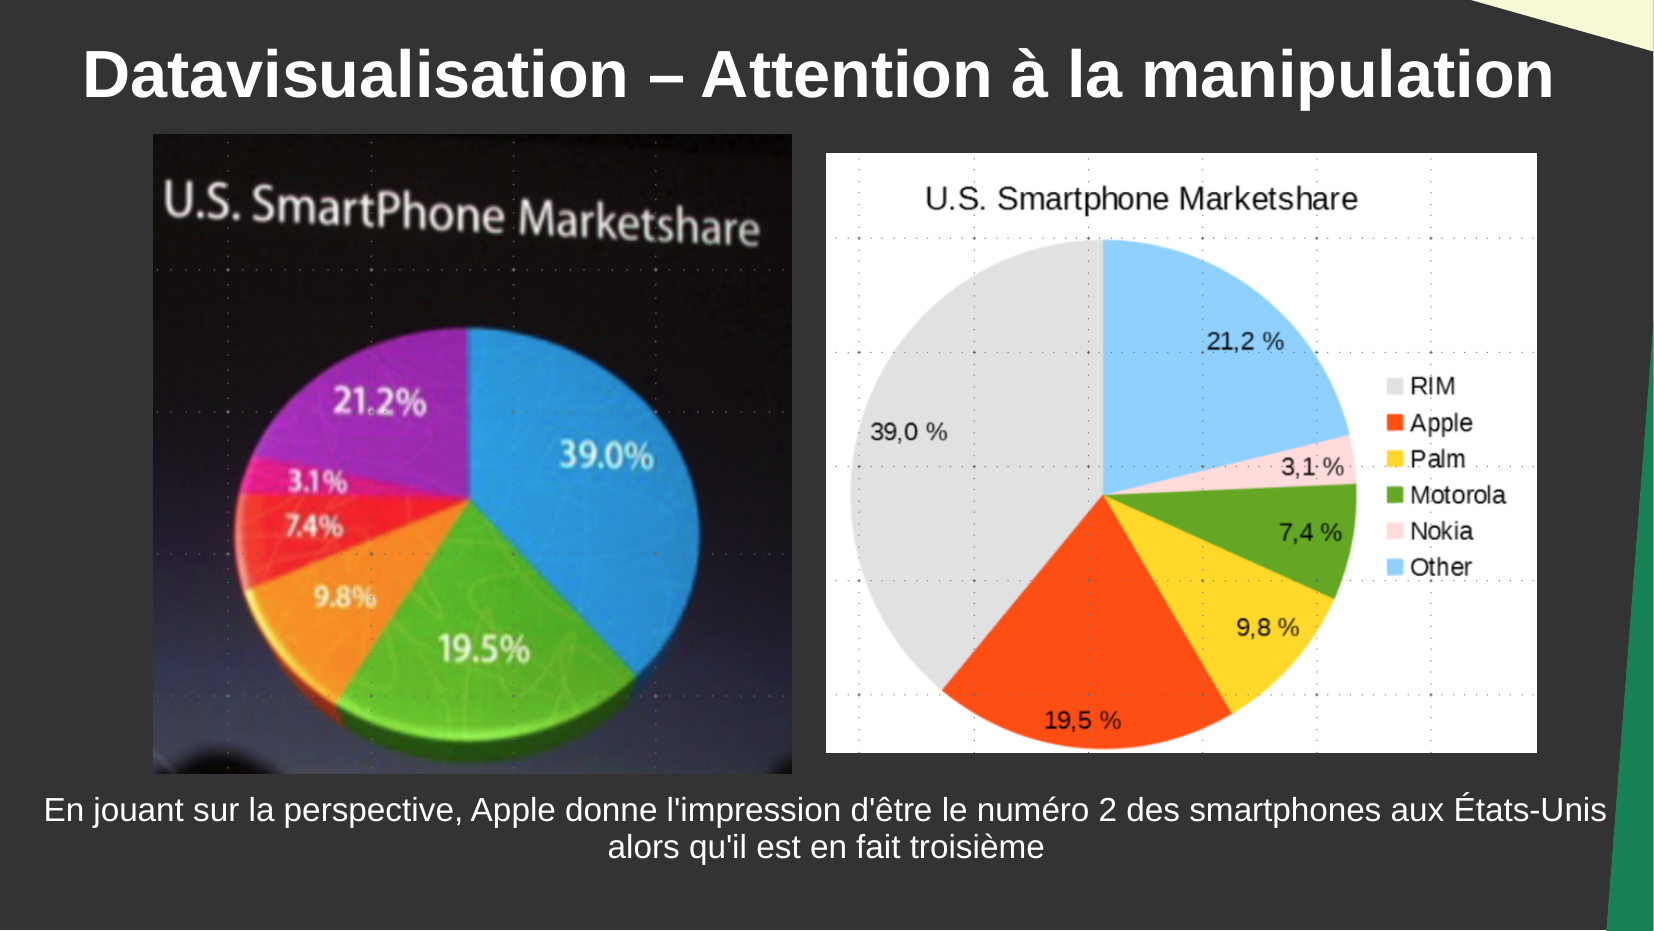

# Datavisualisation – Attention à la manipulation
En jouant sur la perspective, Apple donne l'impression d'être le numéro 2 des smartphones aux États-Unis alors qu'il est en fait troisième